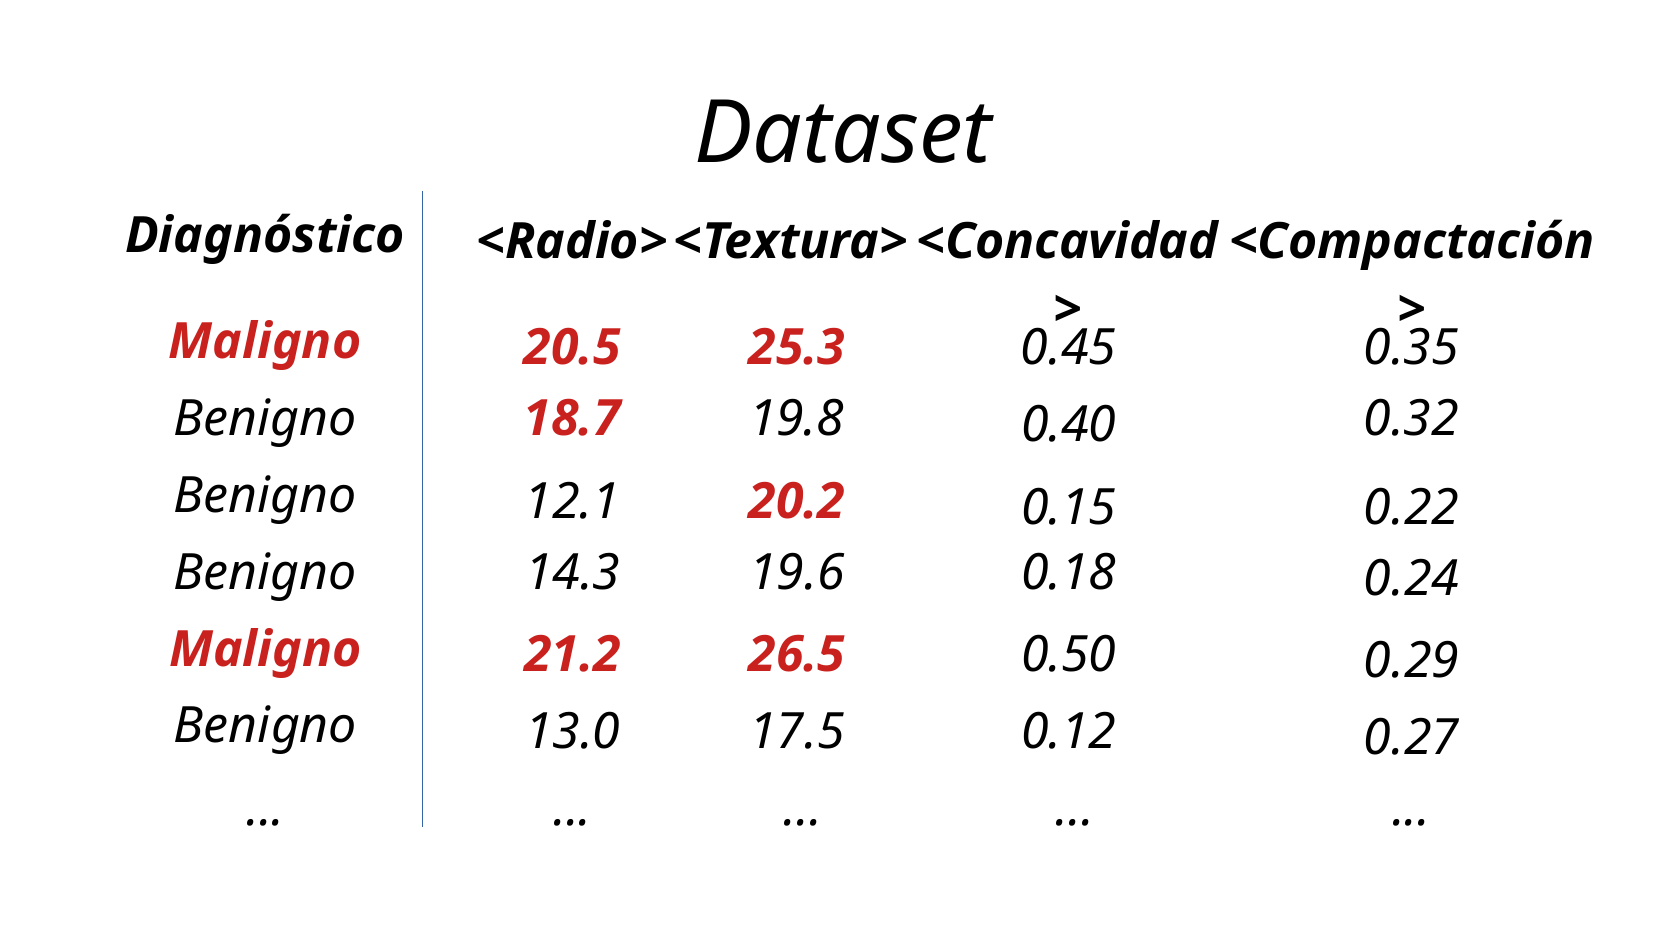

Dataset
Diagnóstico
<Radio>
<Textura>
<Concavidad>
<Compactación>
Maligno
20.5
25.3
0.45
0.35
Benigno
18.7
19.8
0.32
0.40
Benigno
12.1
20.2
0.15
0.22
Benigno
14.3
19.6
0.18
0.24
Maligno
21.2
26.5
0.50
0.29
Benigno
13.0
17.5
0.12
0.27
...
...
...
...
...